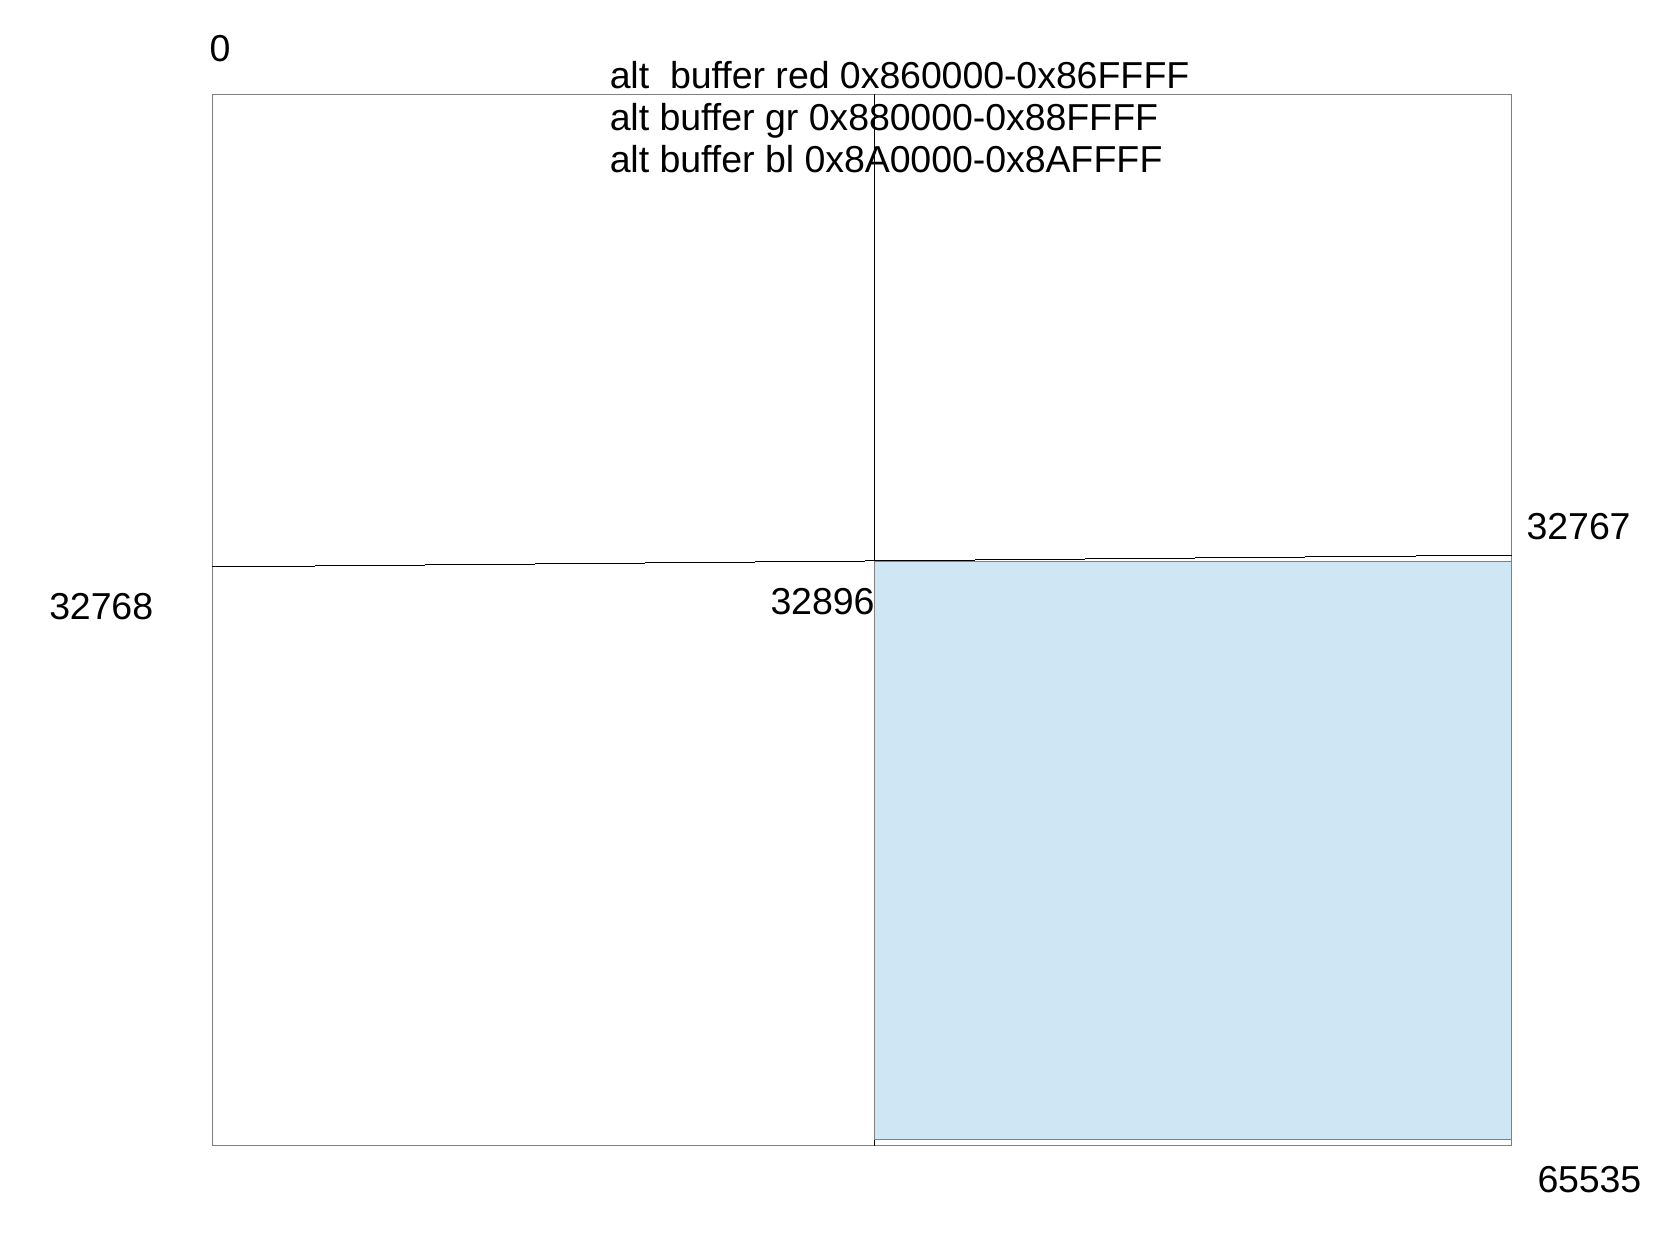

0
alt buffer red 0x860000-0x86FFFF
alt buffer gr 0x880000-0x88FFFF
alt buffer bl 0x8A0000-0x8AFFFF
32767
32896
32768
65535